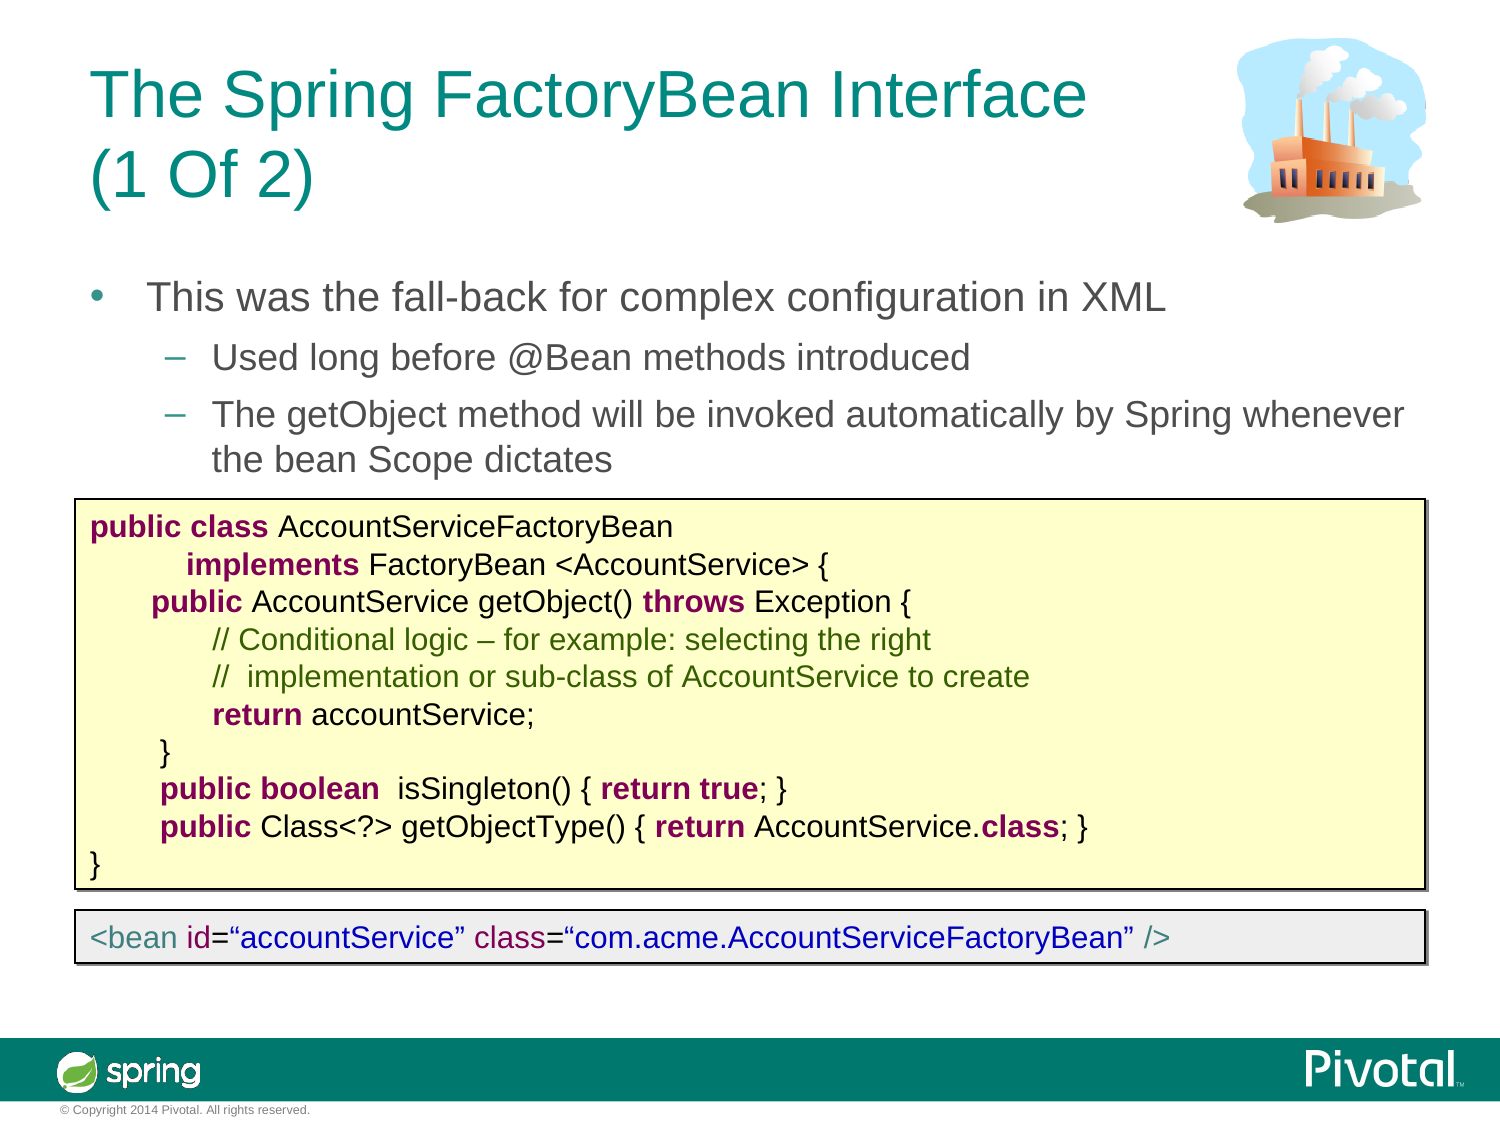

# The Spring FactoryBean Interface (1 Of 2)
This was the fall-back for complex configuration in XML
Used long before @Bean methods introduced
The getObject method will be invoked automatically by Spring whenever the bean Scope dictates
public class AccountServiceFactoryBean
 implements FactoryBean <AccountService> {
 public AccountService getObject() throws Exception {
 // Conditional logic – for example: selecting the right
 // implementation or sub-class of AccountService to create
 return accountService;
 }
 public boolean isSingleton() { return true; }
 public Class<?> getObjectType() { return AccountService.class; }
}
<bean id=“accountService” class=“com.acme.AccountServiceFactoryBean” />